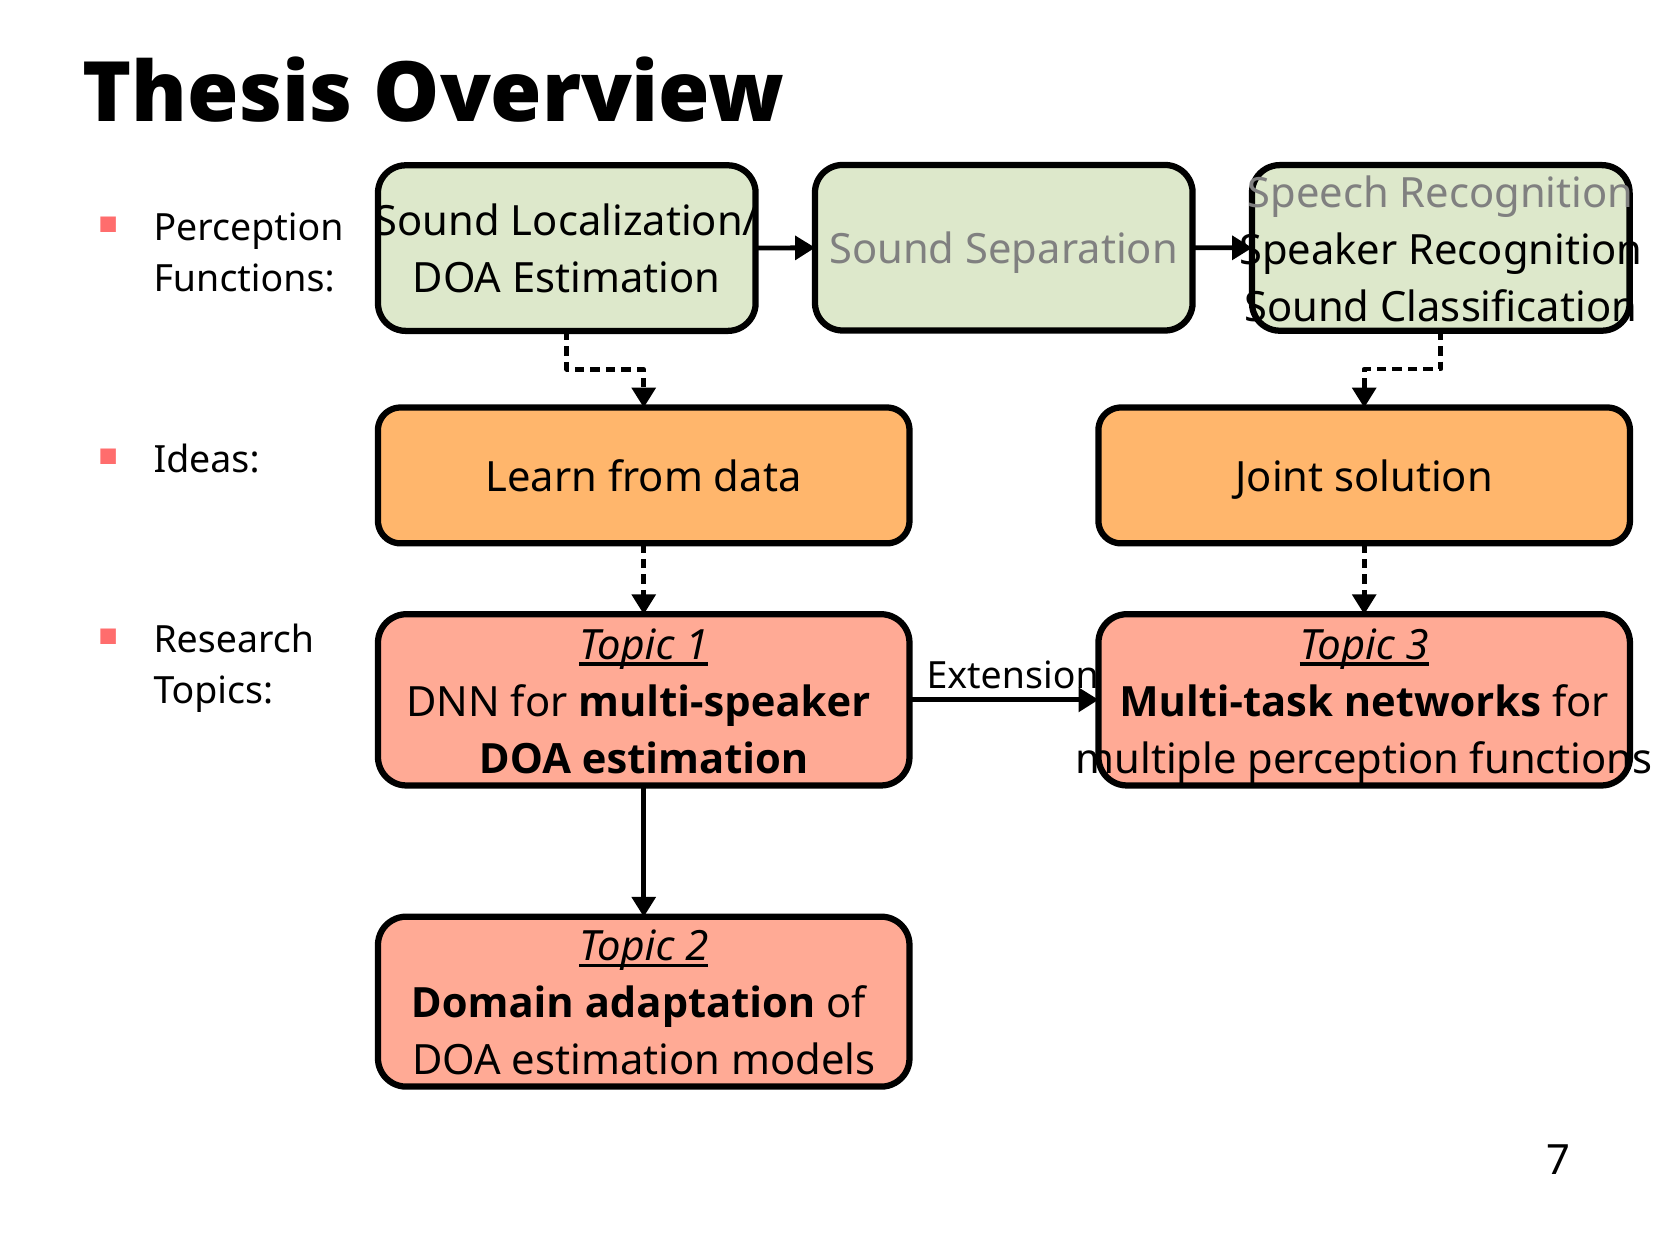

# Thesis Overview
Sound Separation
Speech Recognition
Speaker Recognition
Sound Classification
Sound Localization/
DOA Estimation
Perception
Functions:
Ideas:
Research
Topics:
Learn from data
Joint solution
Topic 1
DNN for multi-speaker
DOA estimation
Topic 3
Multi-task networks for
multiple perception functions
Topic 2
Domain adaptation of
DOA estimation models
7